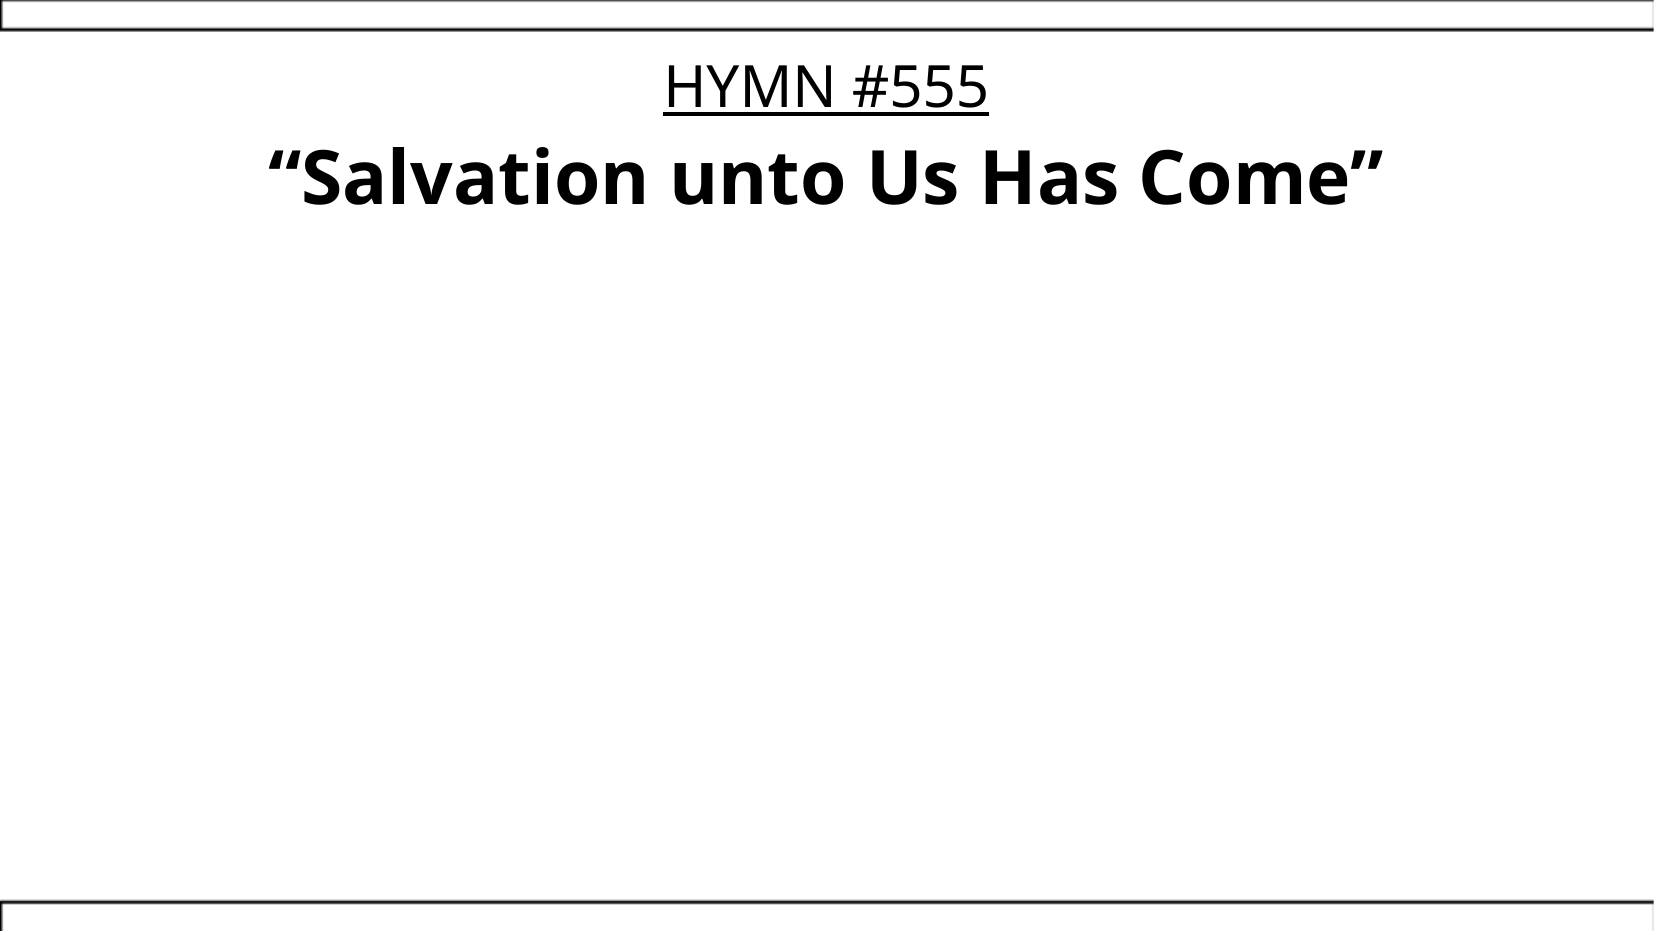

HYMN #555
“Salvation unto Us Has Come”